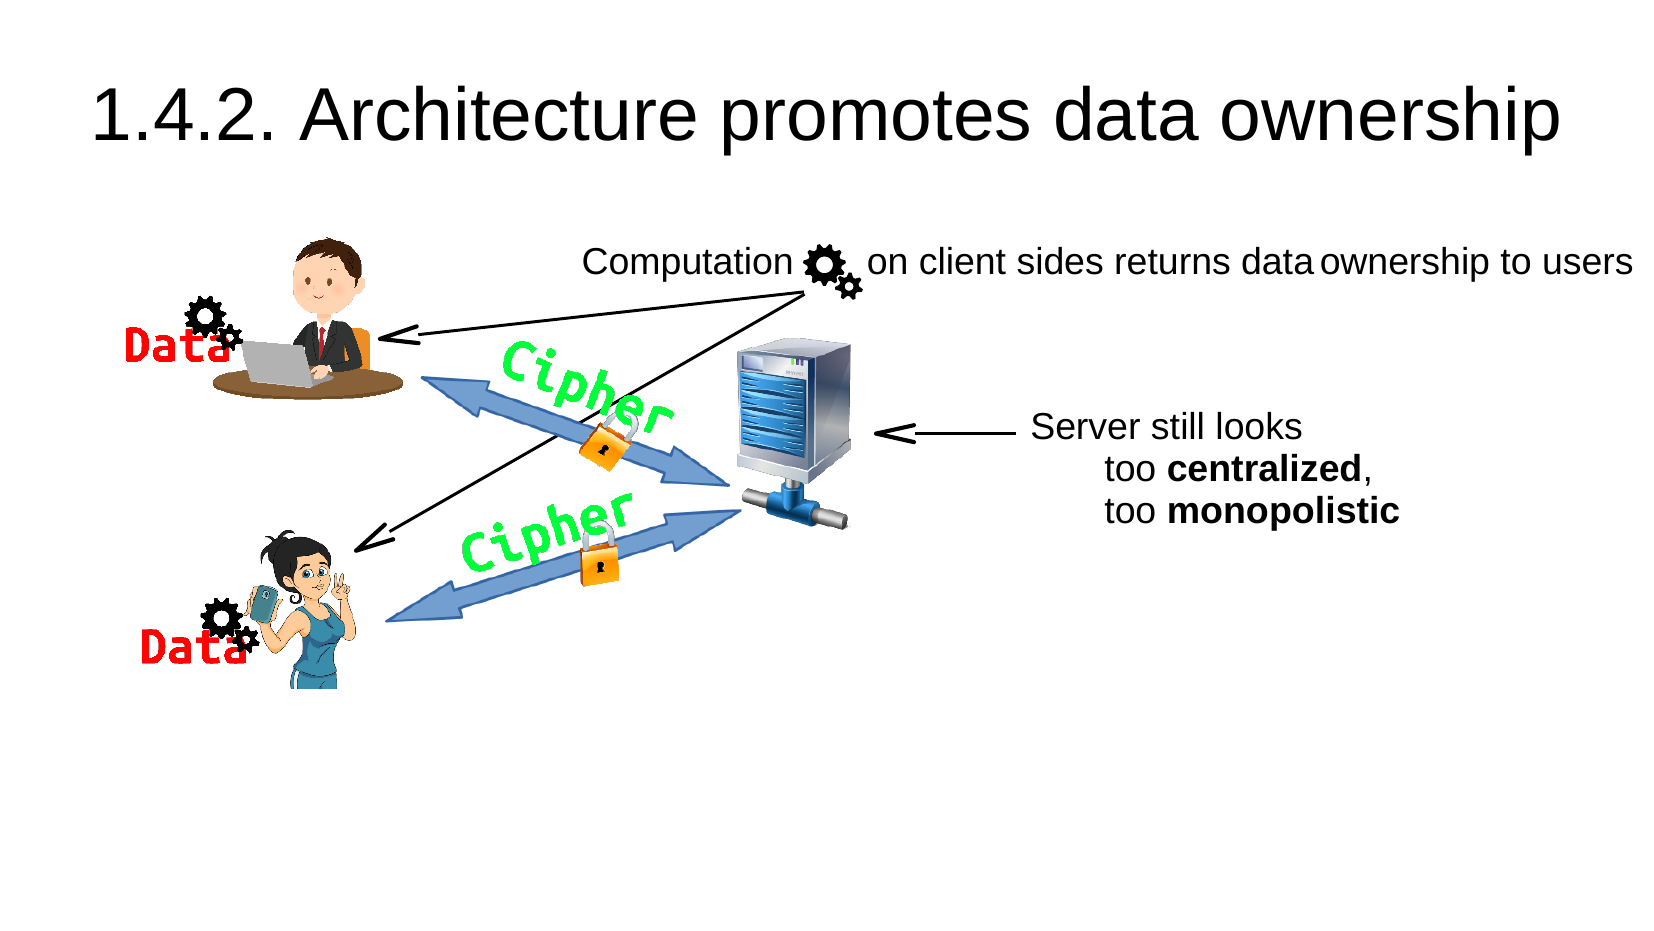

# 1.4.2. Architecture promotes data ownership
Computation on client sides returns data	ownership to users
Server still looks
	too centralized,
	too monopolistic